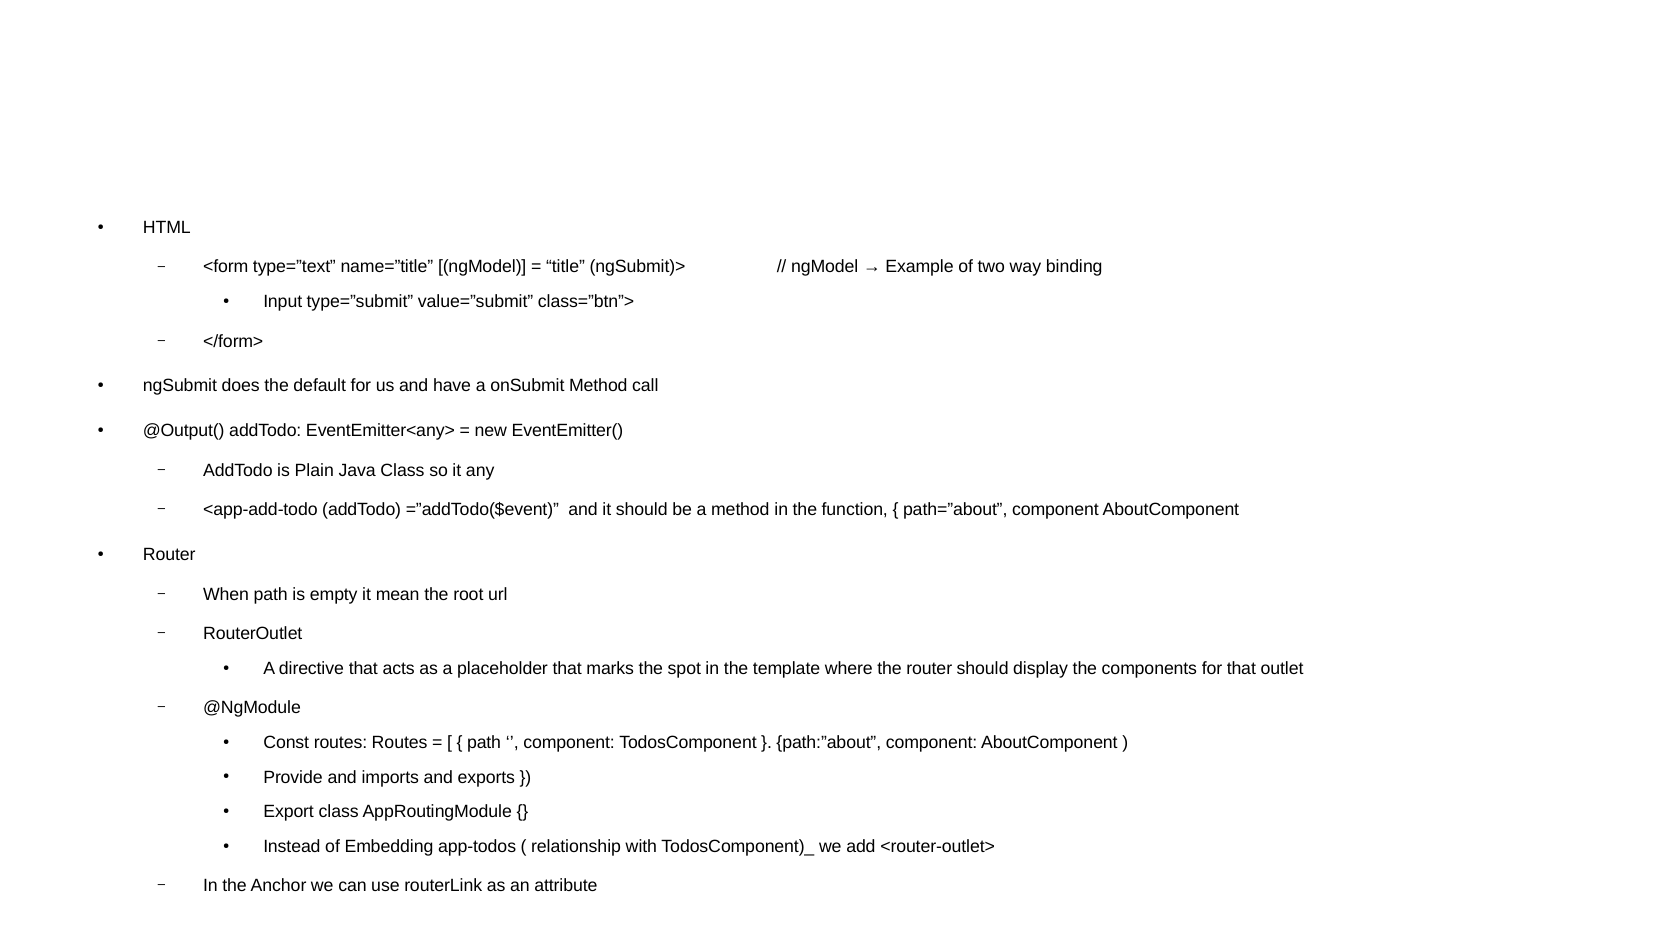

#
HTML
<form type=”text” name=”title” [(ngModel)] = “title” (ngSubmit)>				// ngModel → Example of two way binding
Input type=”submit” value=”submit” class=”btn”>
</form>
ngSubmit does the default for us and have a onSubmit Method call
@Output() addTodo: EventEmitter<any> = new EventEmitter()
AddTodo is Plain Java Class so it any
<app-add-todo (addTodo) =”addTodo($event)” and it should be a method in the function, { path=”about”, component AboutComponent
Router
When path is empty it mean the root url
RouterOutlet
A directive that acts as a placeholder that marks the spot in the template where the router should display the components for that outlet
@NgModule
Const routes: Routes = [ { path ‘’, component: TodosComponent }. {path:”about”, component: AboutComponent )
Provide and imports and exports })
Export class AppRoutingModule {}
Instead of Embedding app-todos ( relationship with TodosComponent)_ we add <router-outlet>
In the Anchor we can use routerLink as an attribute